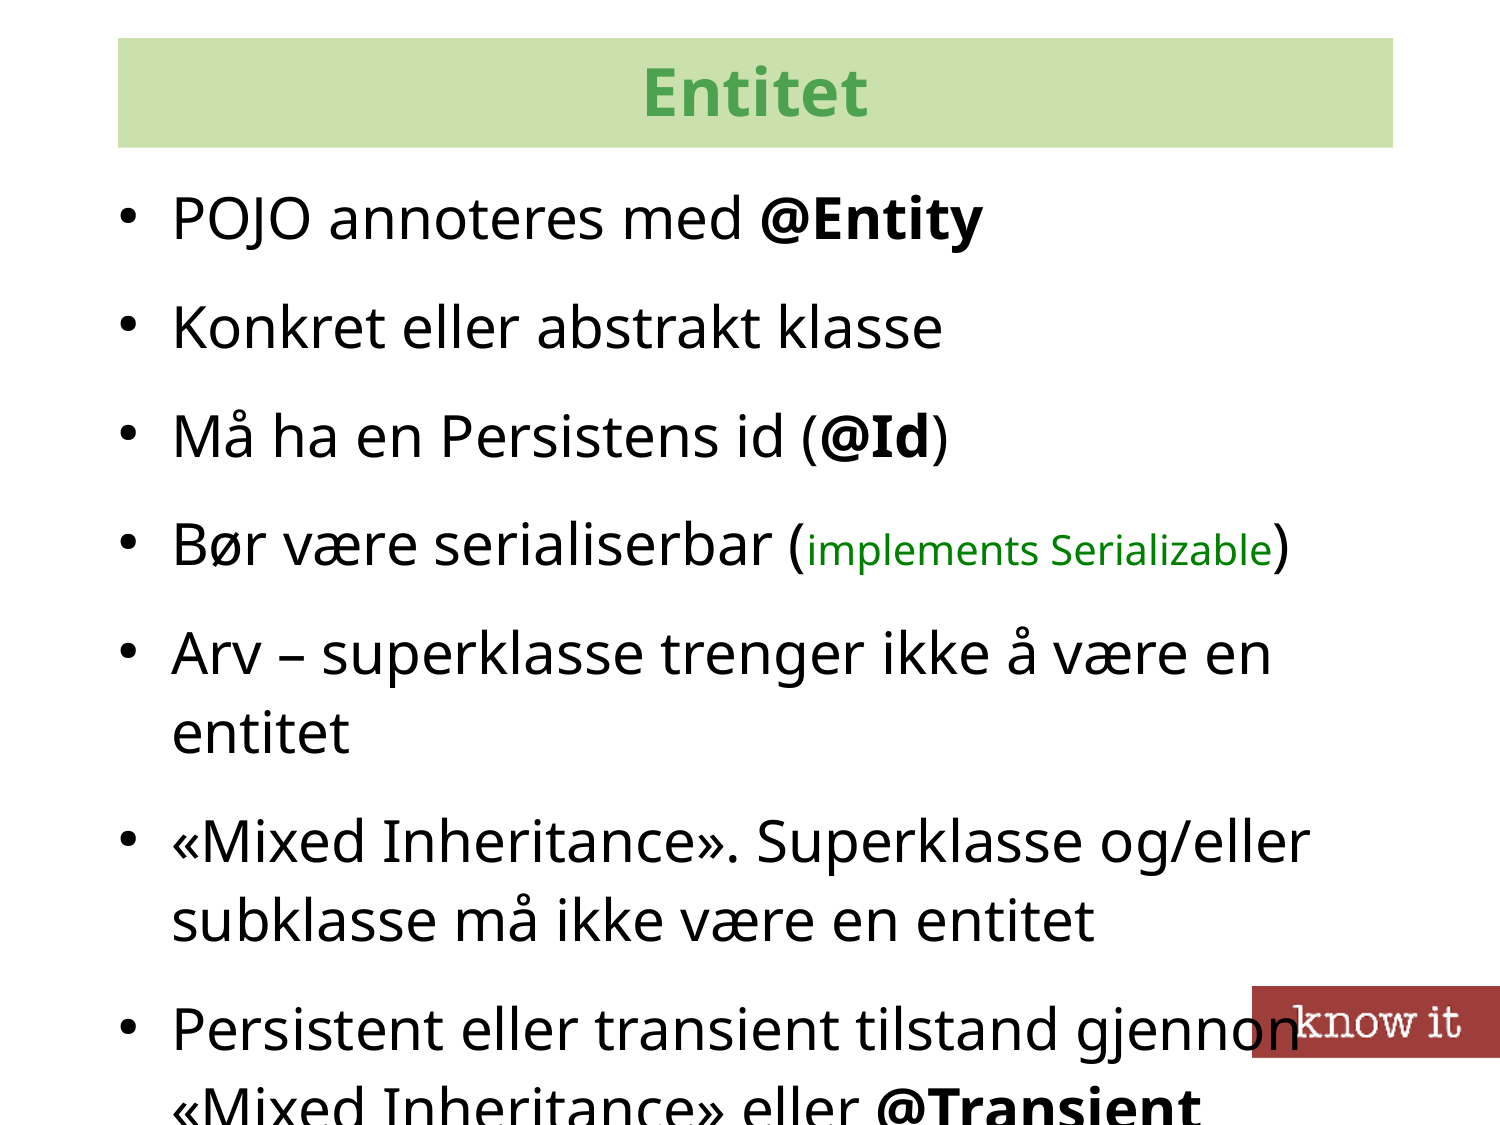

Entitet
# POJO annoteres med @Entity
Konkret eller abstrakt klasse
Må ha en Persistens id (@Id)
Bør være serialiserbar (implements Serializable)
Arv – superklasse trenger ikke å være en entitet
«Mixed Inheritance». Superklasse og/eller subklasse må ikke være en entitet
Persistent eller transient tilstand gjennon «Mixed Inheritance» eller @Transient annotasjon